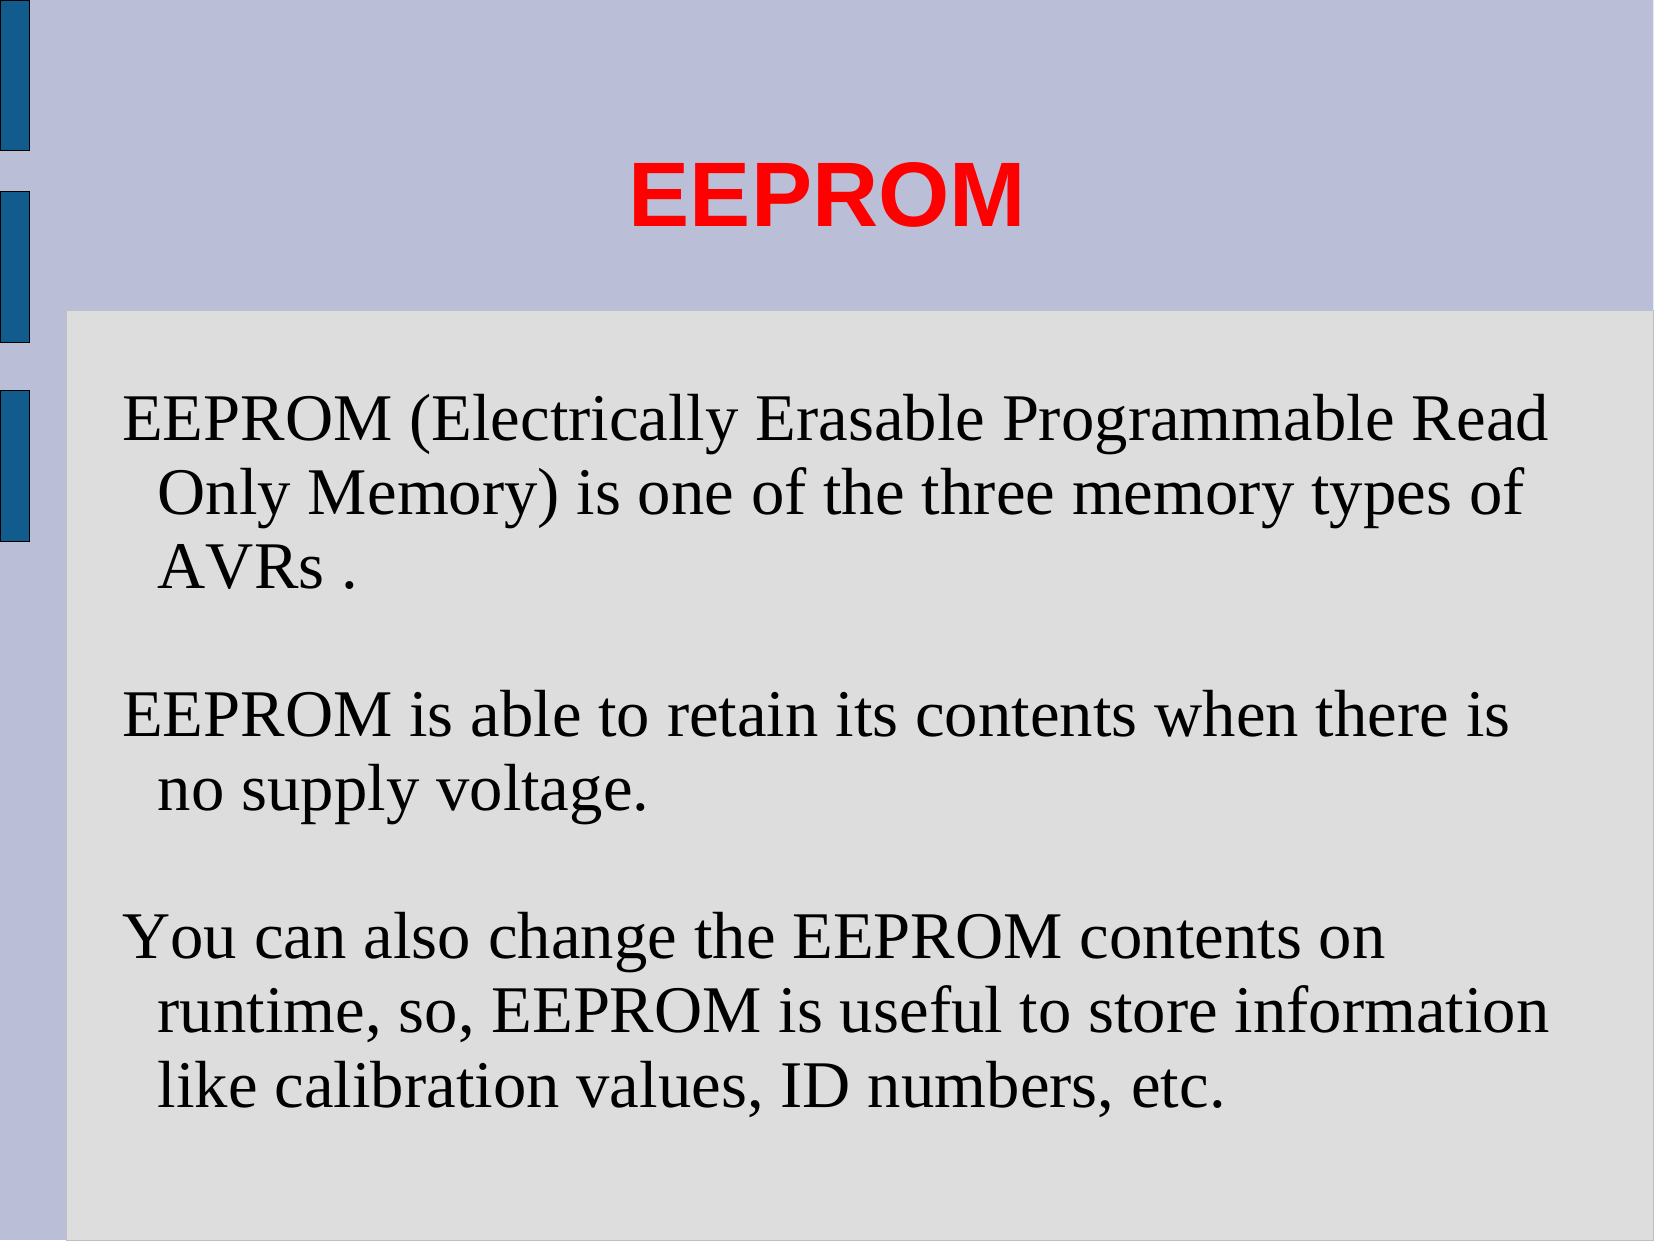

# EEPROM
EEPROM (Electrically Erasable Programmable Read Only Memory) is one of the three memory types of AVRs .
EEPROM is able to retain its contents when there is no supply voltage.
You can also change the EEPROM contents on runtime, so, EEPROM is useful to store information like calibration values, ID numbers, etc.